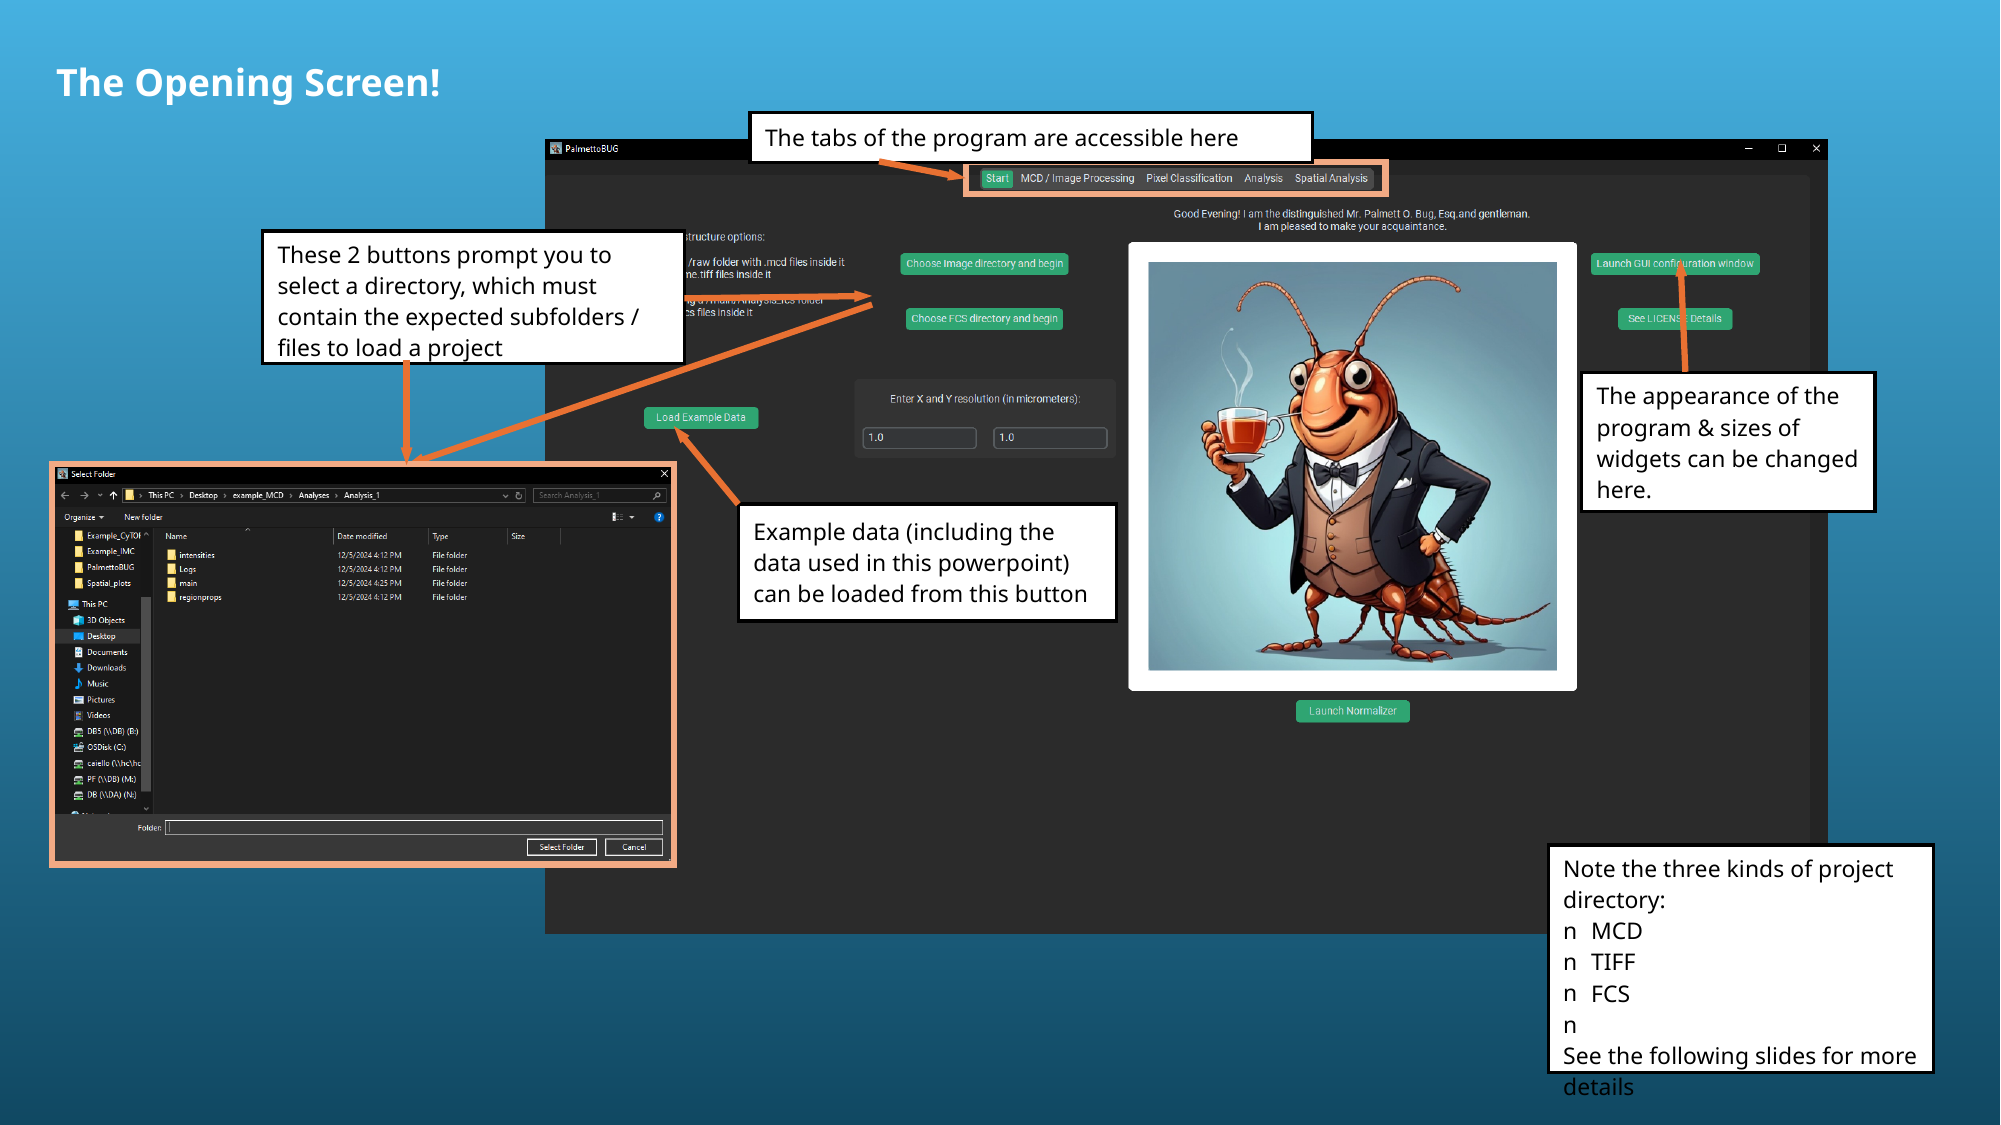

The Opening Screen!
The tabs of the program are accessible here
These 2 buttons prompt you to select a directory, which must contain the expected subfolders / files to load a project
The appearance of the program & sizes of widgets can be changed here.
Example data (including the data used in this powerpoint) can be loaded from this button
Note the three kinds of project directory:
MCD
TIFF
FCS
See the following slides for more details